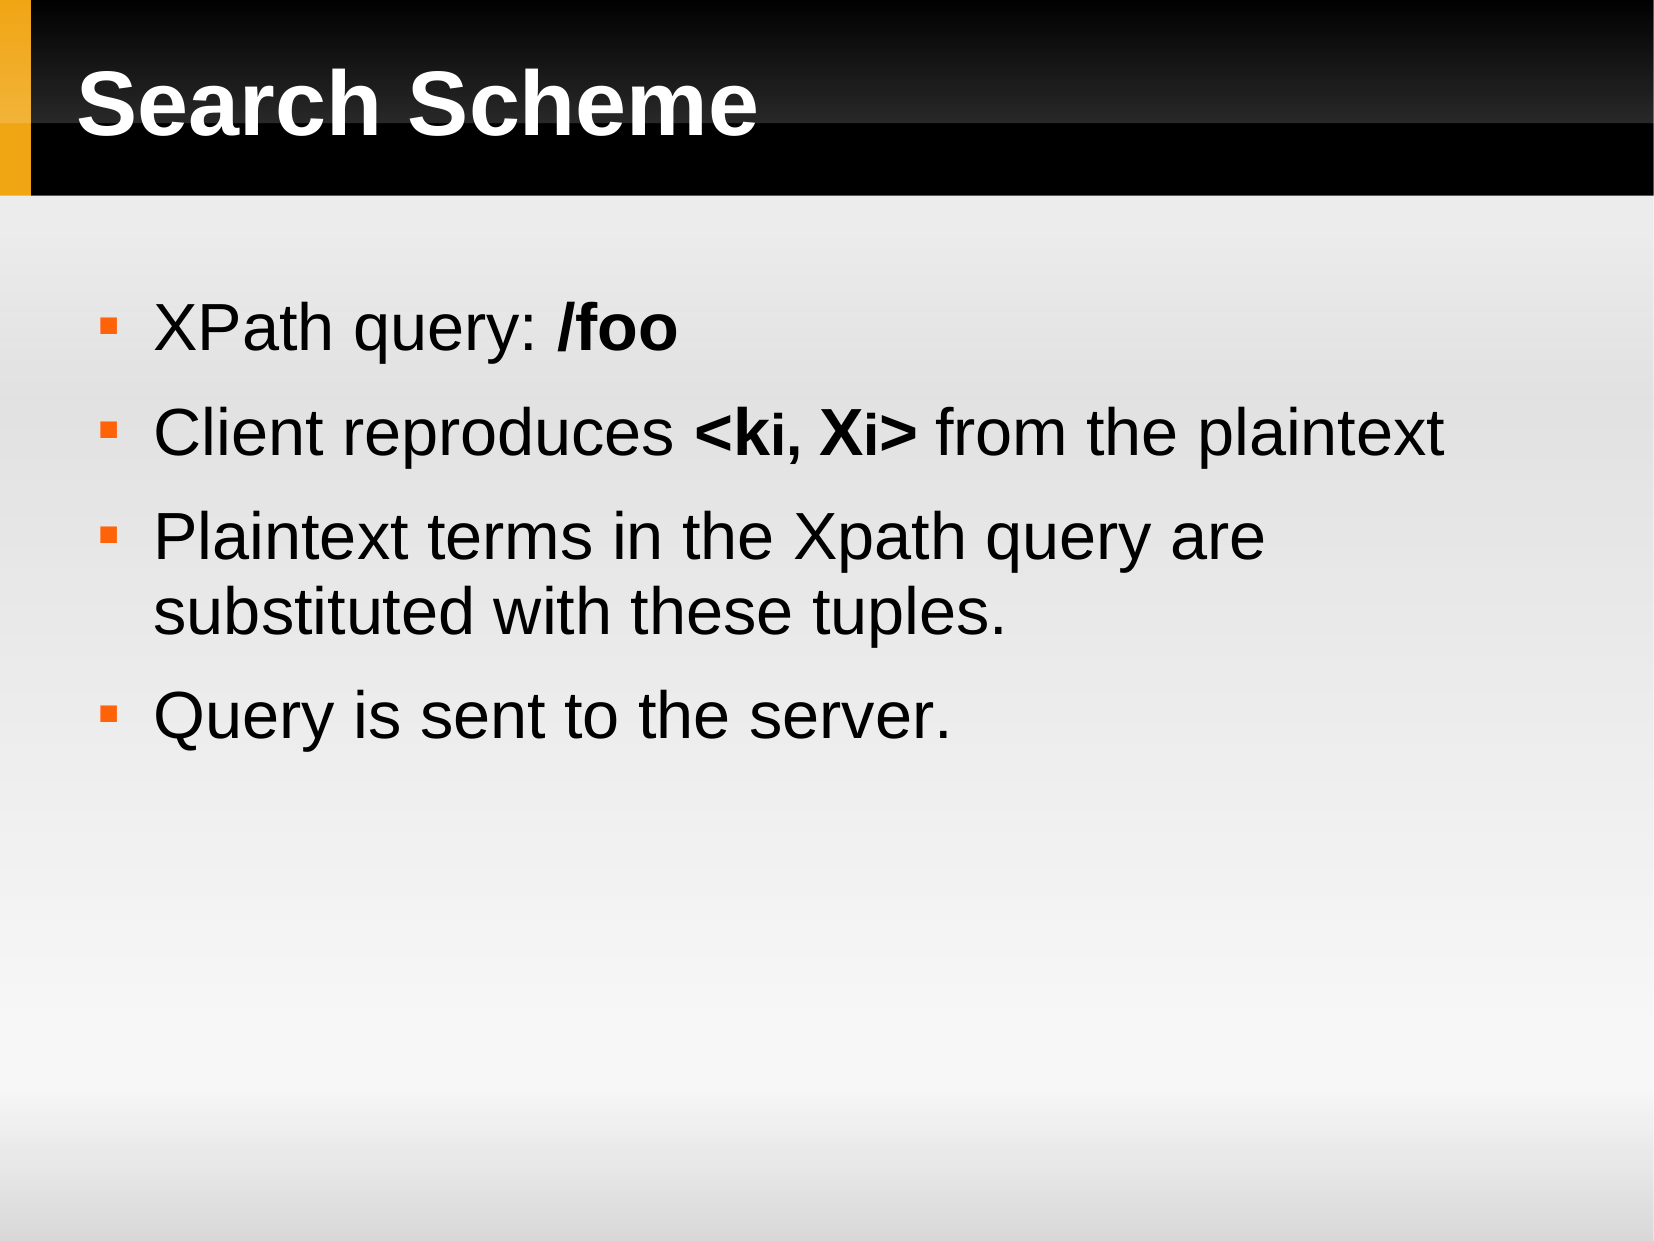

# Search Scheme
XPath query: /foo
Client reproduces <ki, Xi> from the plaintext
Plaintext terms in the Xpath query are substituted with these tuples.
Query is sent to the server.